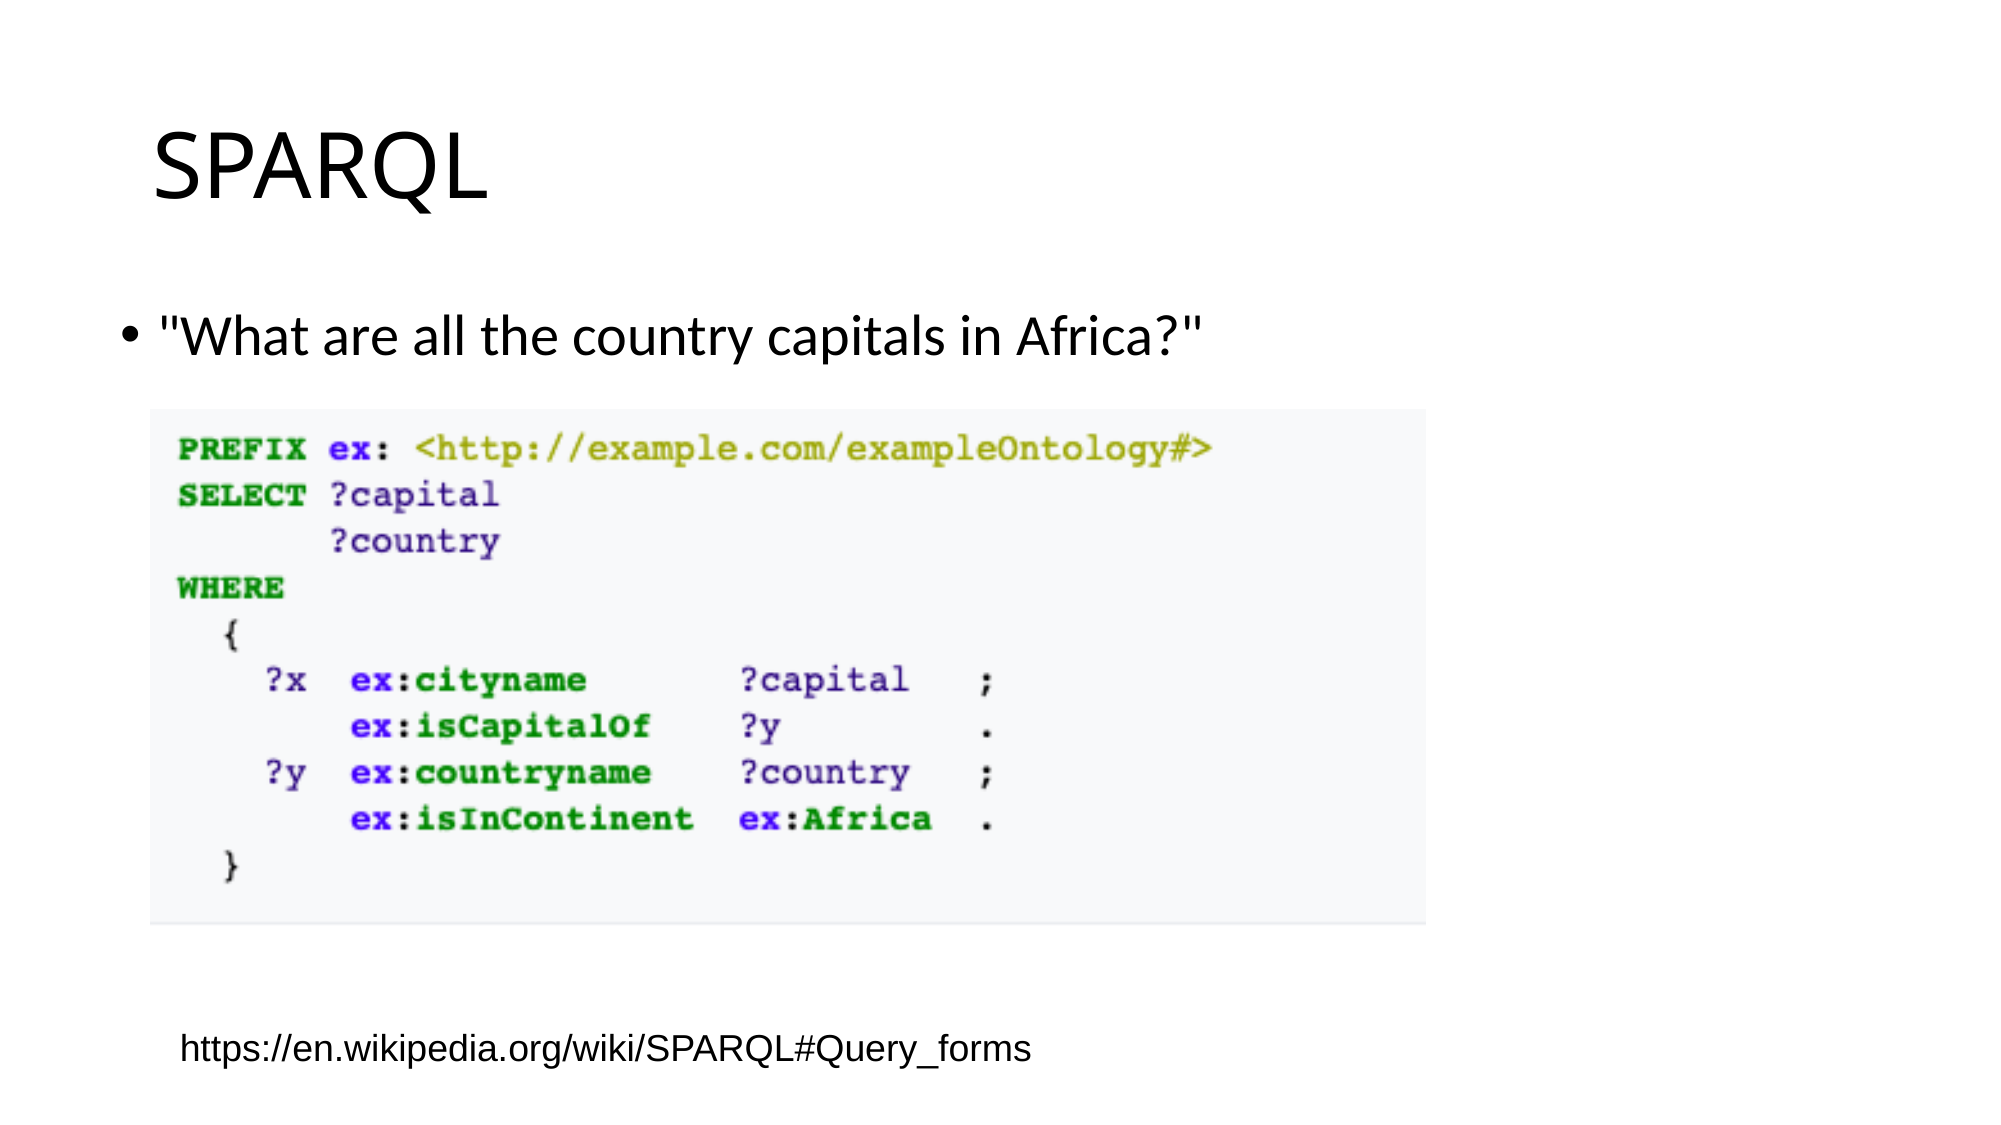

# SPARQL
"What are all the country capitals in Africa?"
https://en.wikipedia.org/wiki/SPARQL#Query_forms